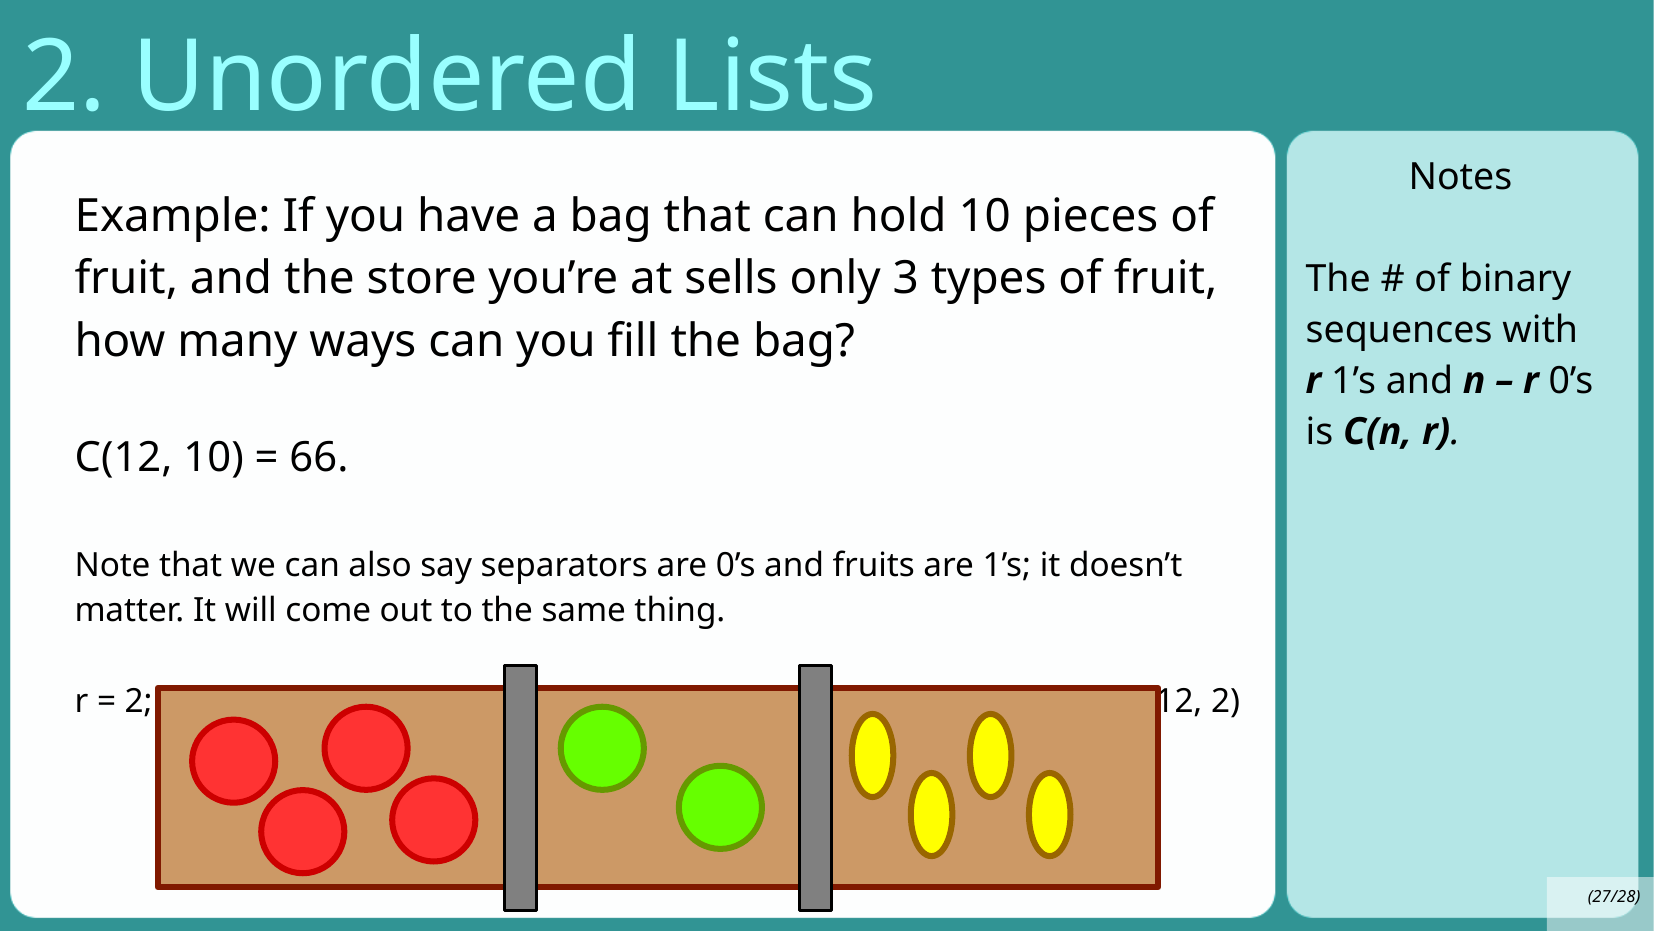

# 2. Unordered Lists
Notes
The # of binary sequences with
r 1’s and n – r 0’s is C(n, r).
Example: If you have a bag that can hold 10 pieces of fruit, and the store you’re at sells only 3 types of fruit, how many ways can you fill the bag?
C(12, 10) = 66.
Note that we can also say separators are 0’s and fruits are 1’s; it doesn’t matter. It will come out to the same thing.
r = 2;		n – r = 10;		n – 2 = 10;		n = 12;		C(12, 2) = 66